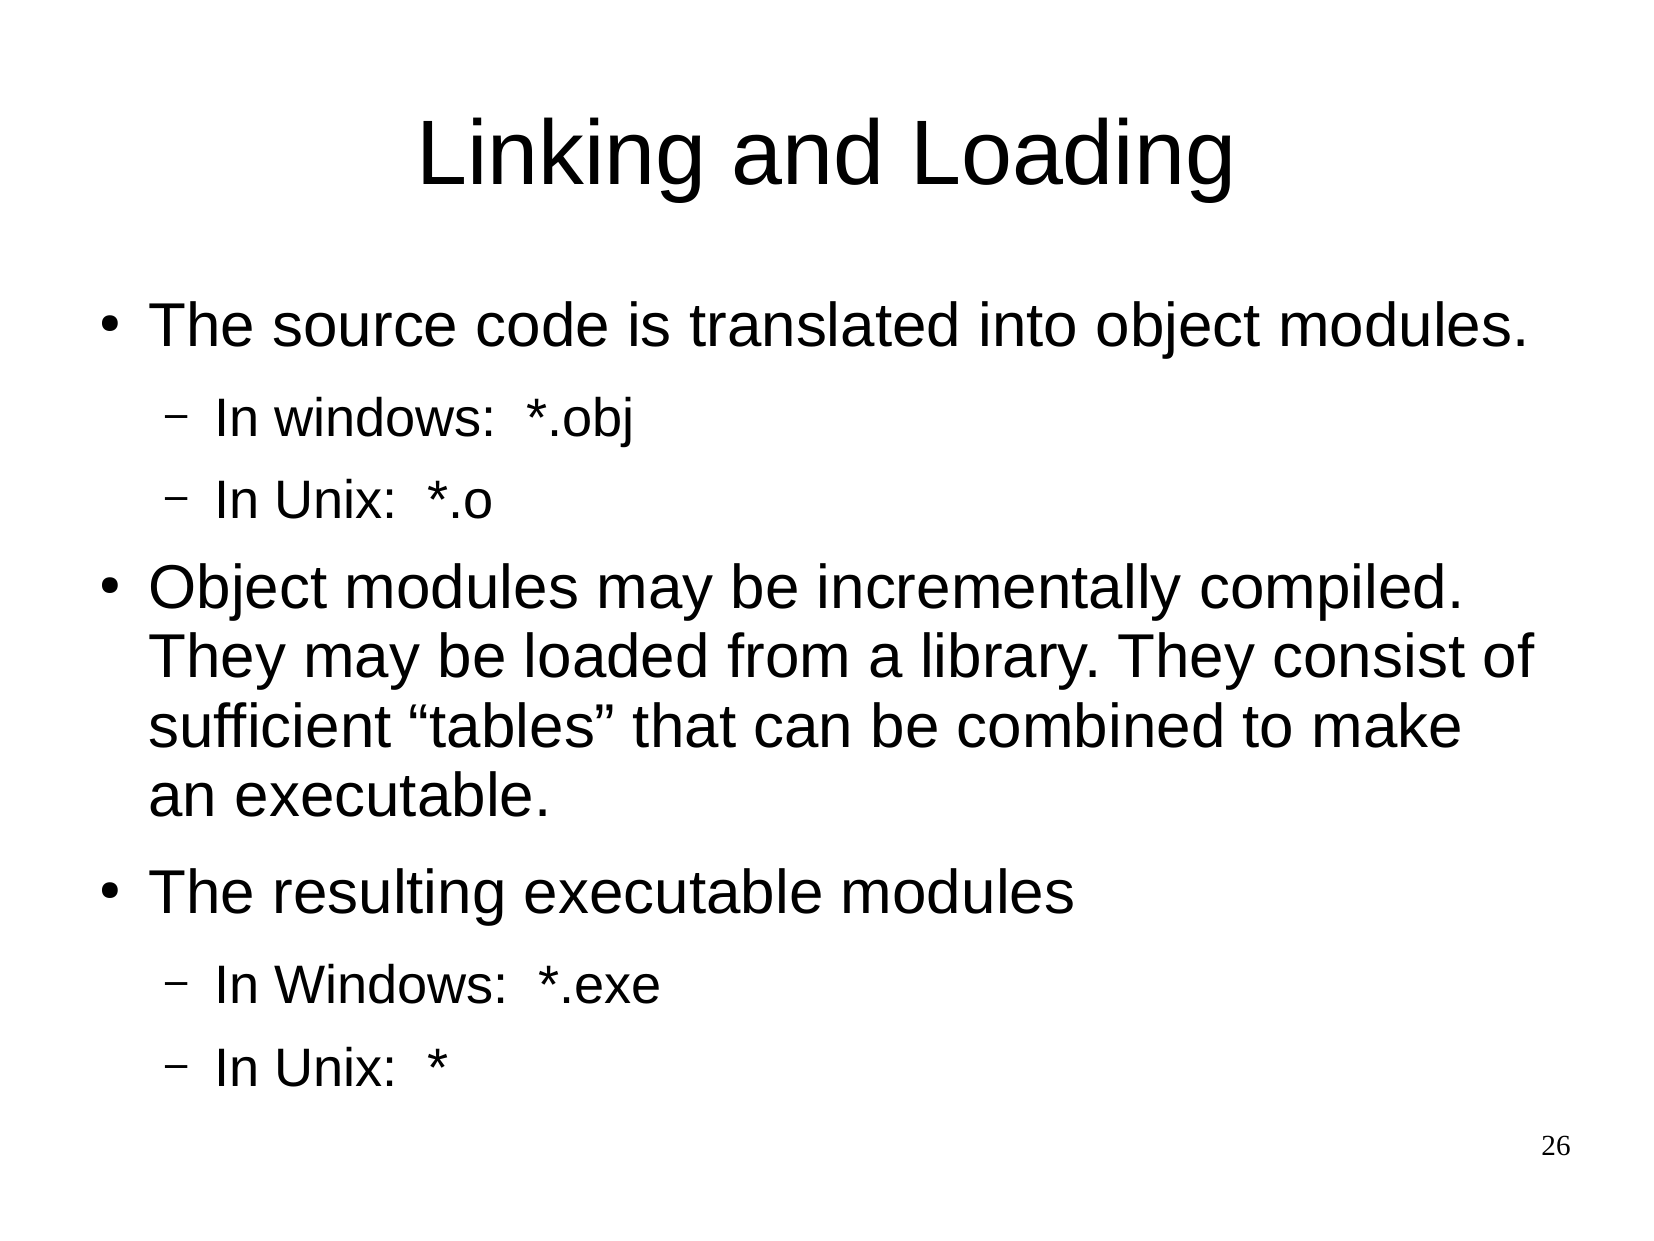

# Linking and Loading
The source code is translated into object modules.
In windows: *.obj
In Unix: *.o
Object modules may be incrementally compiled. They may be loaded from a library. They consist of sufficient “tables” that can be combined to make an executable.
The resulting executable modules
In Windows: *.exe
In Unix: *
26